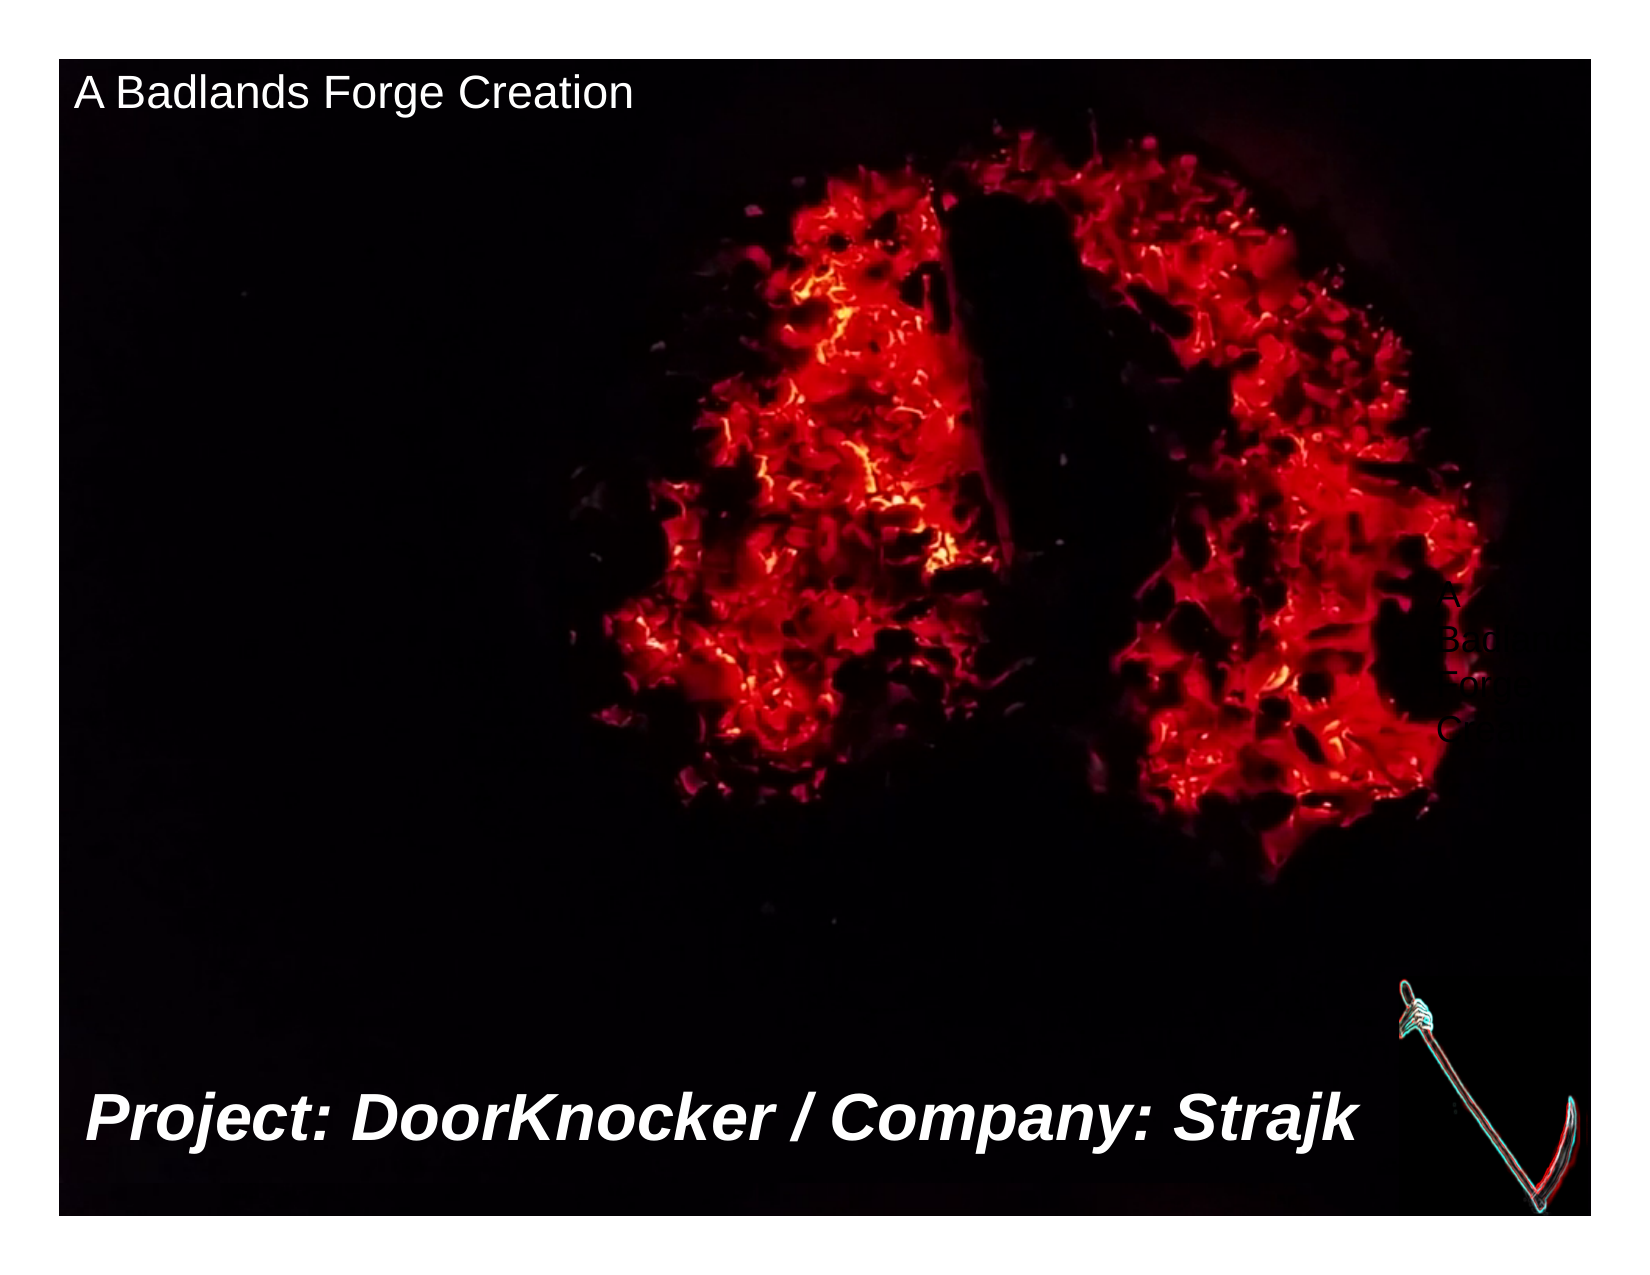

A Badlands Forge Creation
A
Badlands
Forge
Creation
Project: DoorKnocker / Company: Strajk